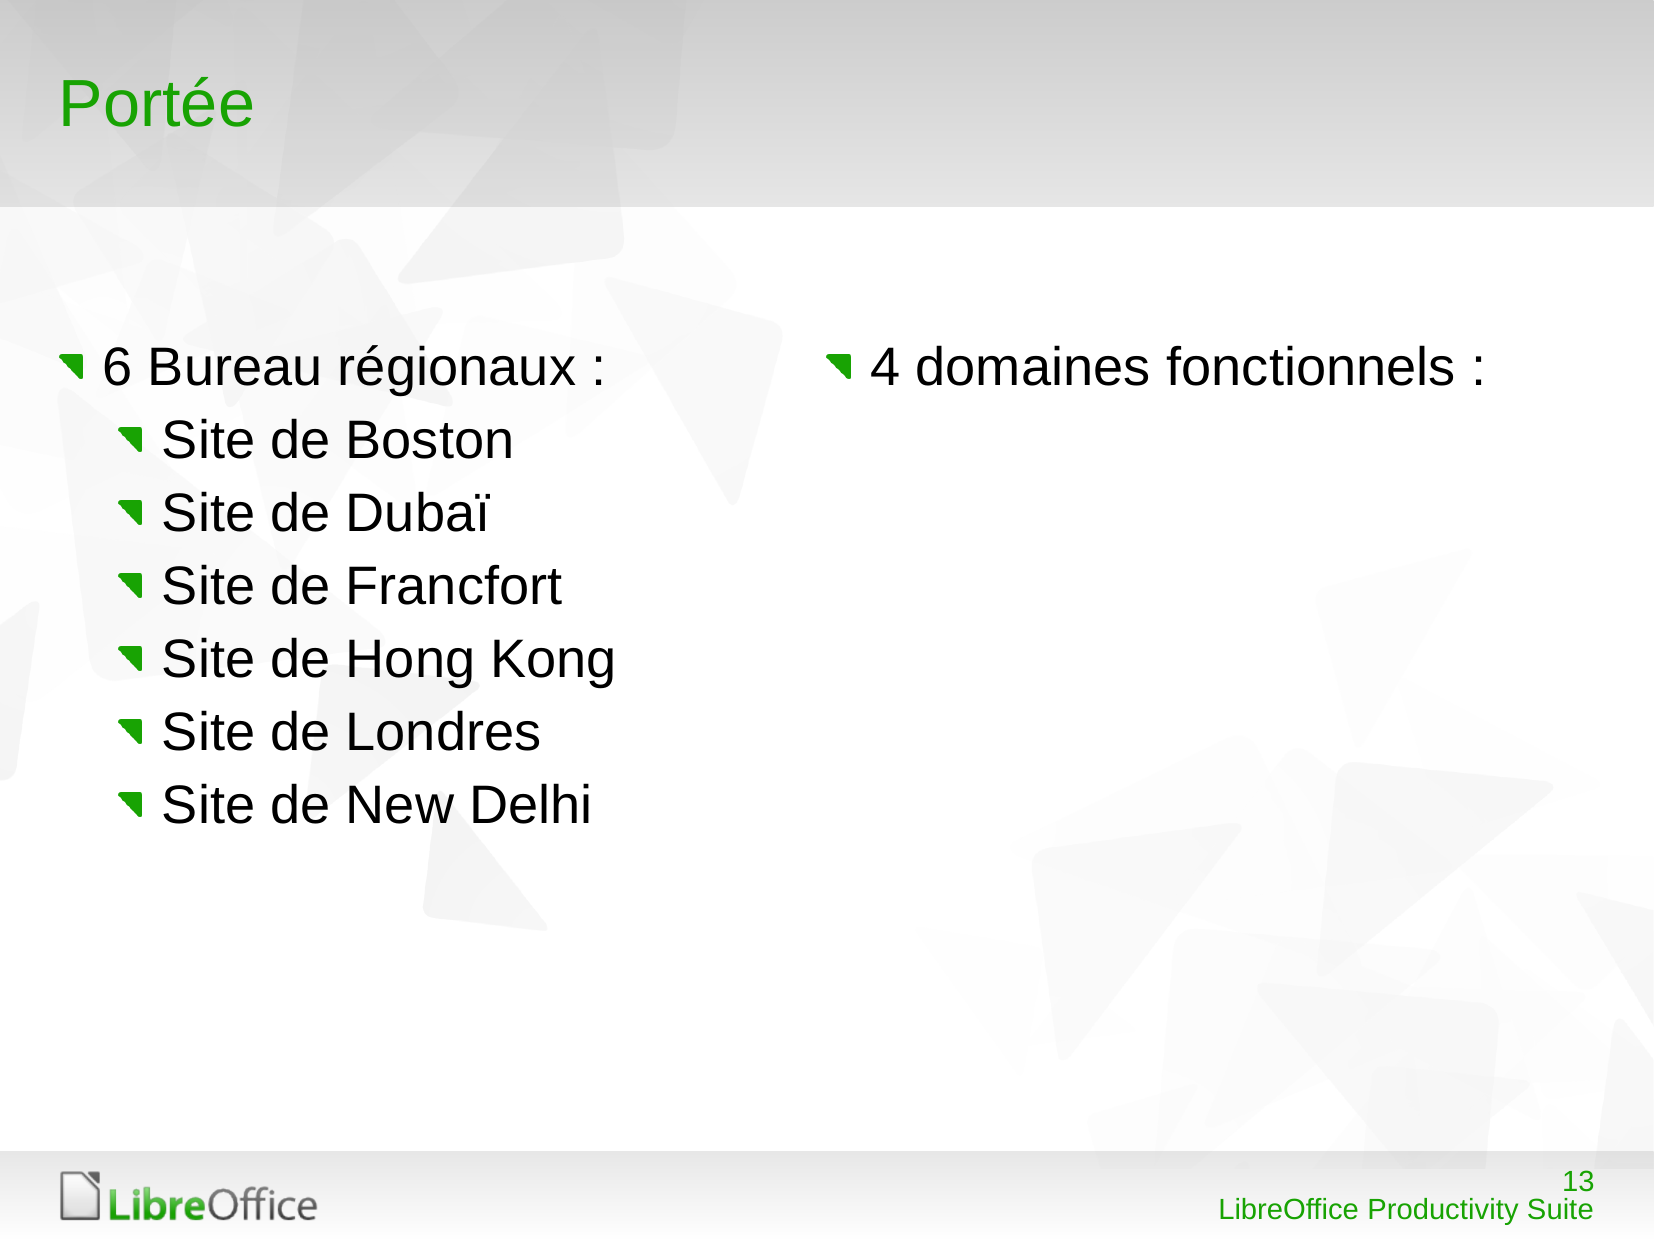

# Portée
6 Bureau régionaux :
Site de Boston
Site de Dubaï
Site de Francfort
Site de Hong Kong
Site de Londres
Site de New Delhi
4 domaines fonctionnels :
13
LibreOffice Productivity Suite